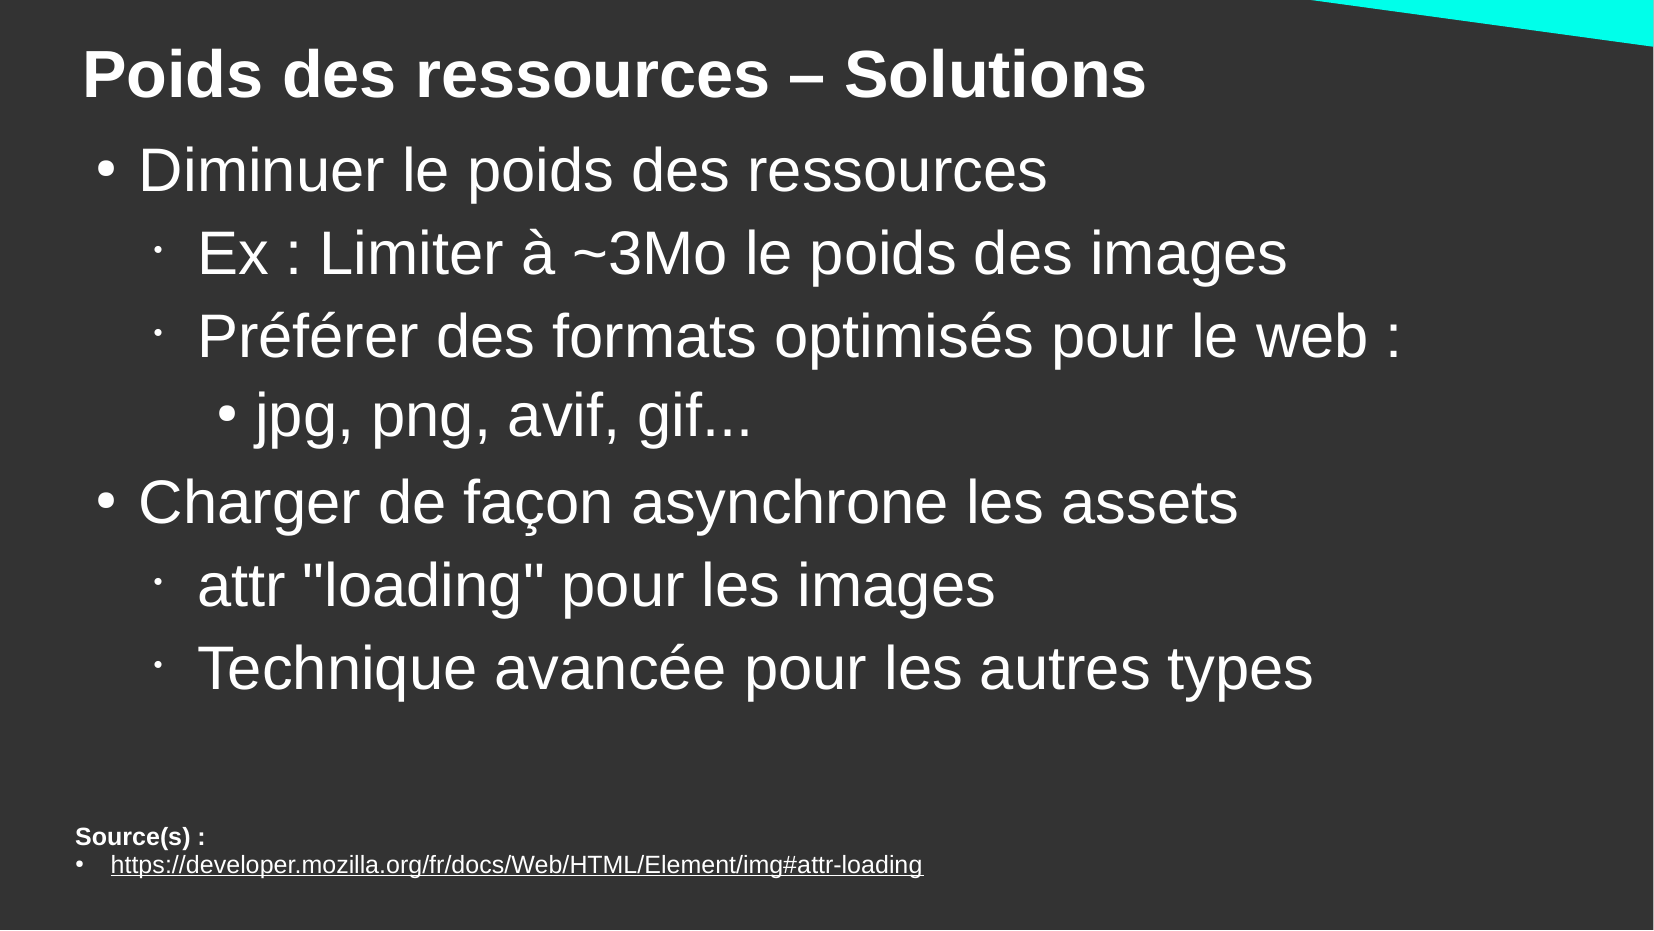

# Poids des ressources – Solutions
Diminuer le poids des ressources
Ex : Limiter à ~3Mo le poids des images
Préférer des formats optimisés pour le web :
jpg, png, avif, gif...
Charger de façon asynchrone les assets
attr "loading" pour les images
Technique avancée pour les autres types
Source(s) :
https://developer.mozilla.org/fr/docs/Web/HTML/Element/img#attr-loading